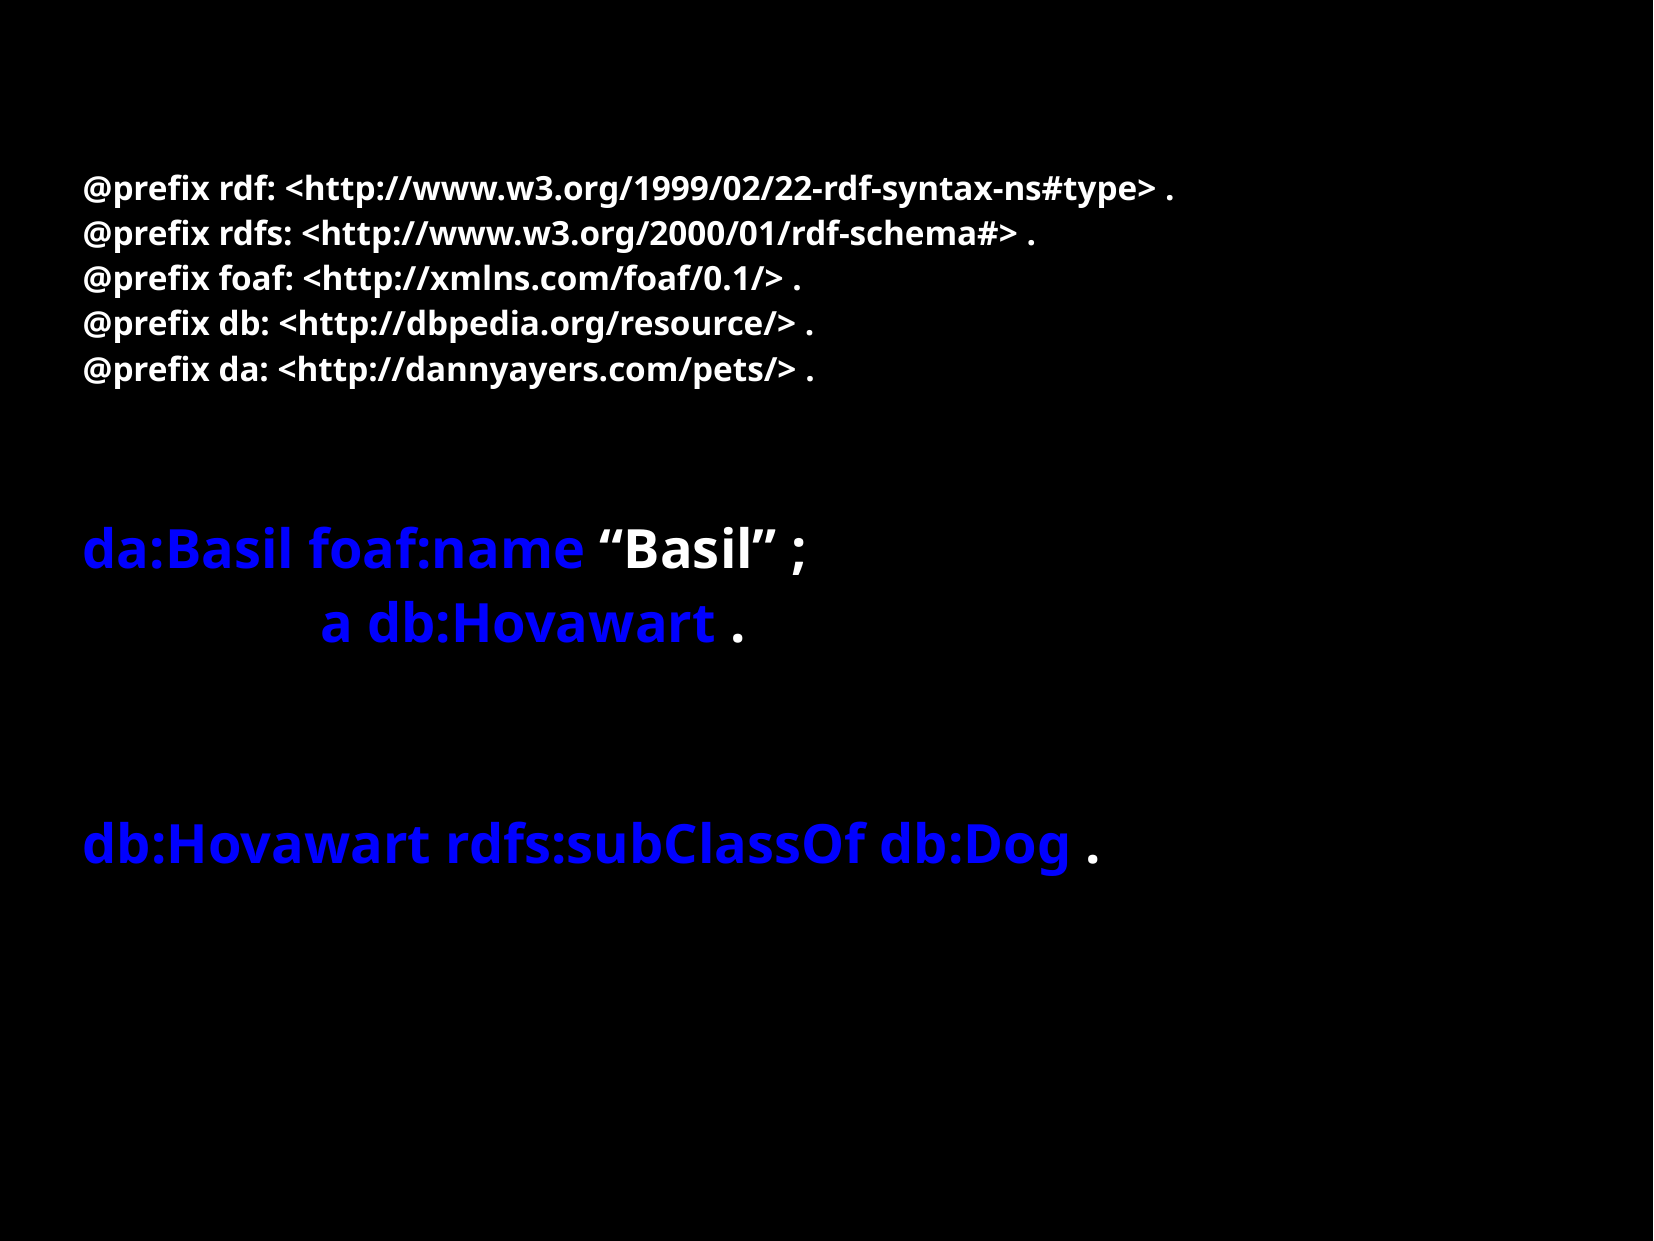

# @prefix rdf: <http://www.w3.org/1999/02/22-rdf-syntax-ns#type> .
@prefix rdfs: <http://www.w3.org/2000/01/rdf-schema#> .
@prefix foaf: <http://xmlns.com/foaf/0.1/> .
@prefix db: <http://dbpedia.org/resource/> .
@prefix da: <http://dannyayers.com/pets/> .
da:Basil foaf:name “Basil” ;
 a db:Hovawart .
db:Hovawart rdfs:subClassOf db:Dog .